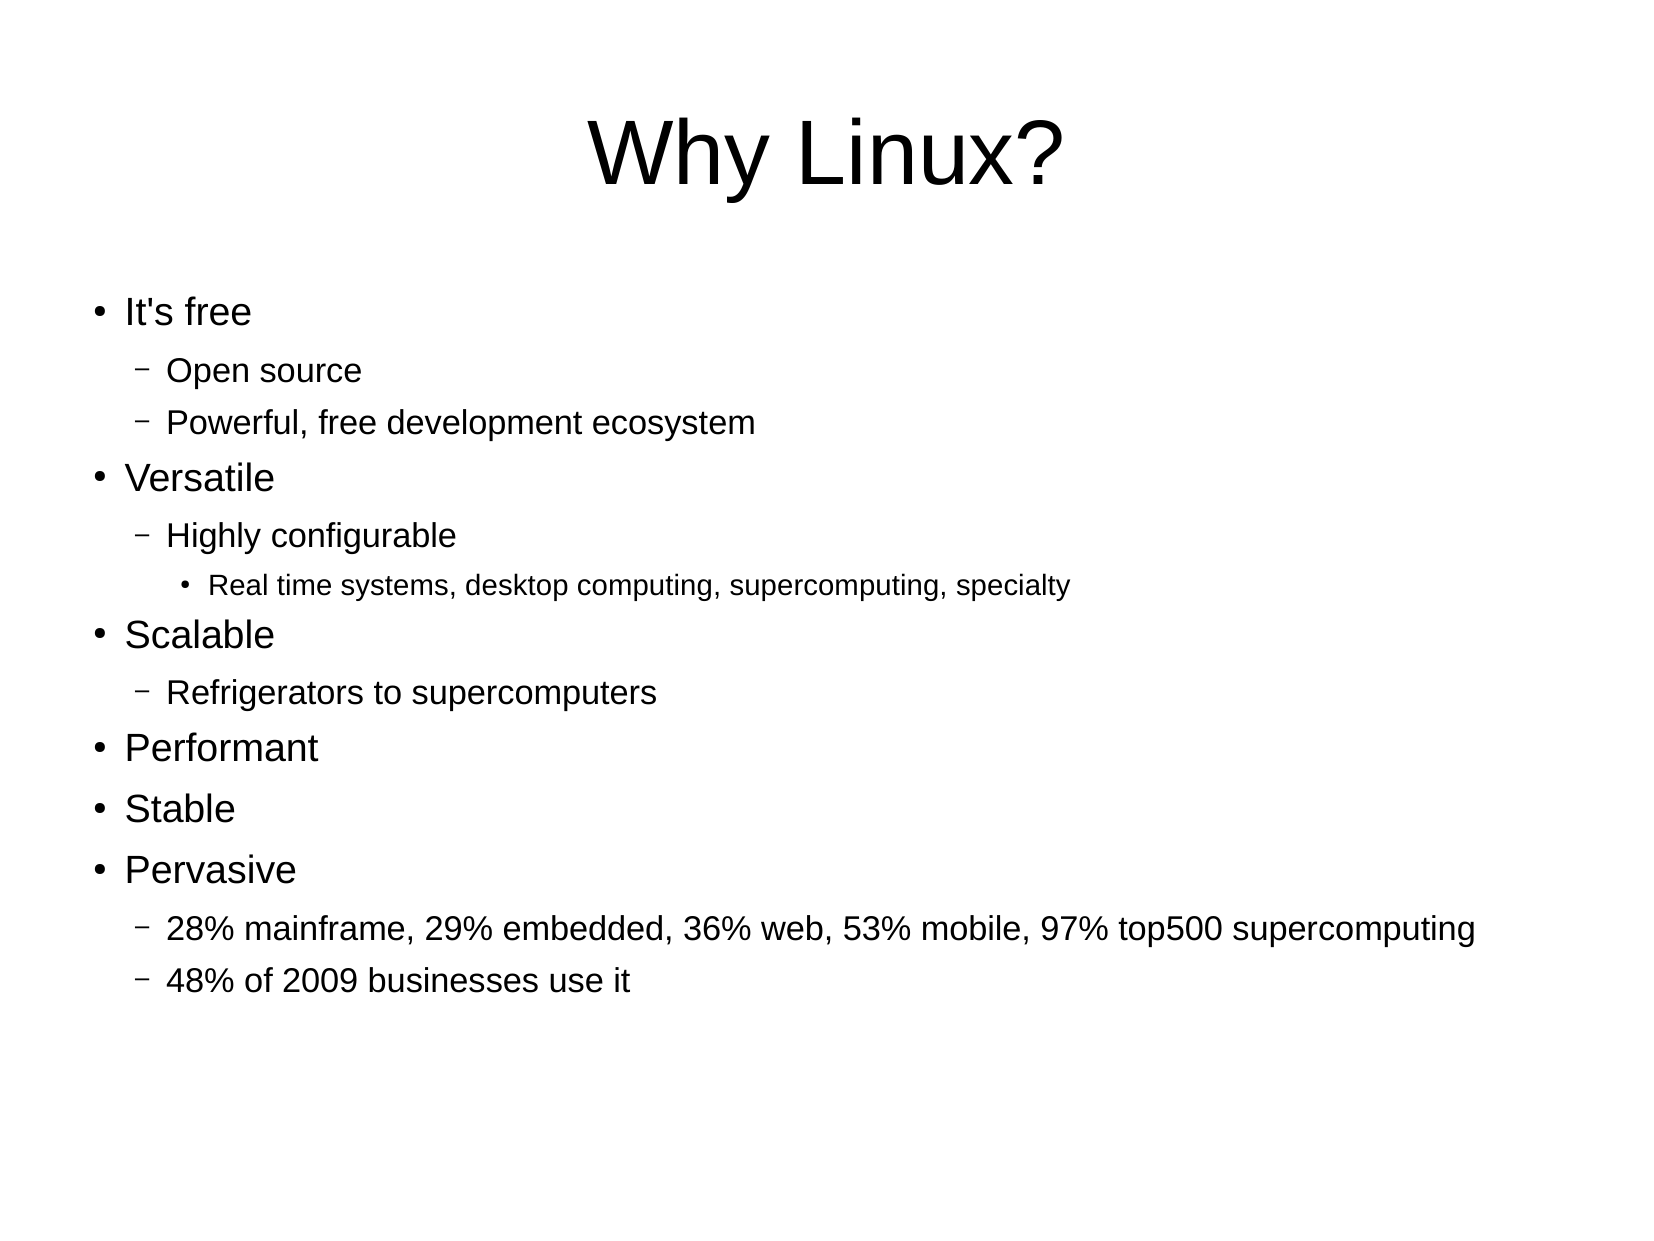

# Why Linux?
It's free
Open source
Powerful, free development ecosystem
Versatile
Highly configurable
Real time systems, desktop computing, supercomputing, specialty
Scalable
Refrigerators to supercomputers
Performant
Stable
Pervasive
28% mainframe, 29% embedded, 36% web, 53% mobile, 97% top500 supercomputing
48% of 2009 businesses use it